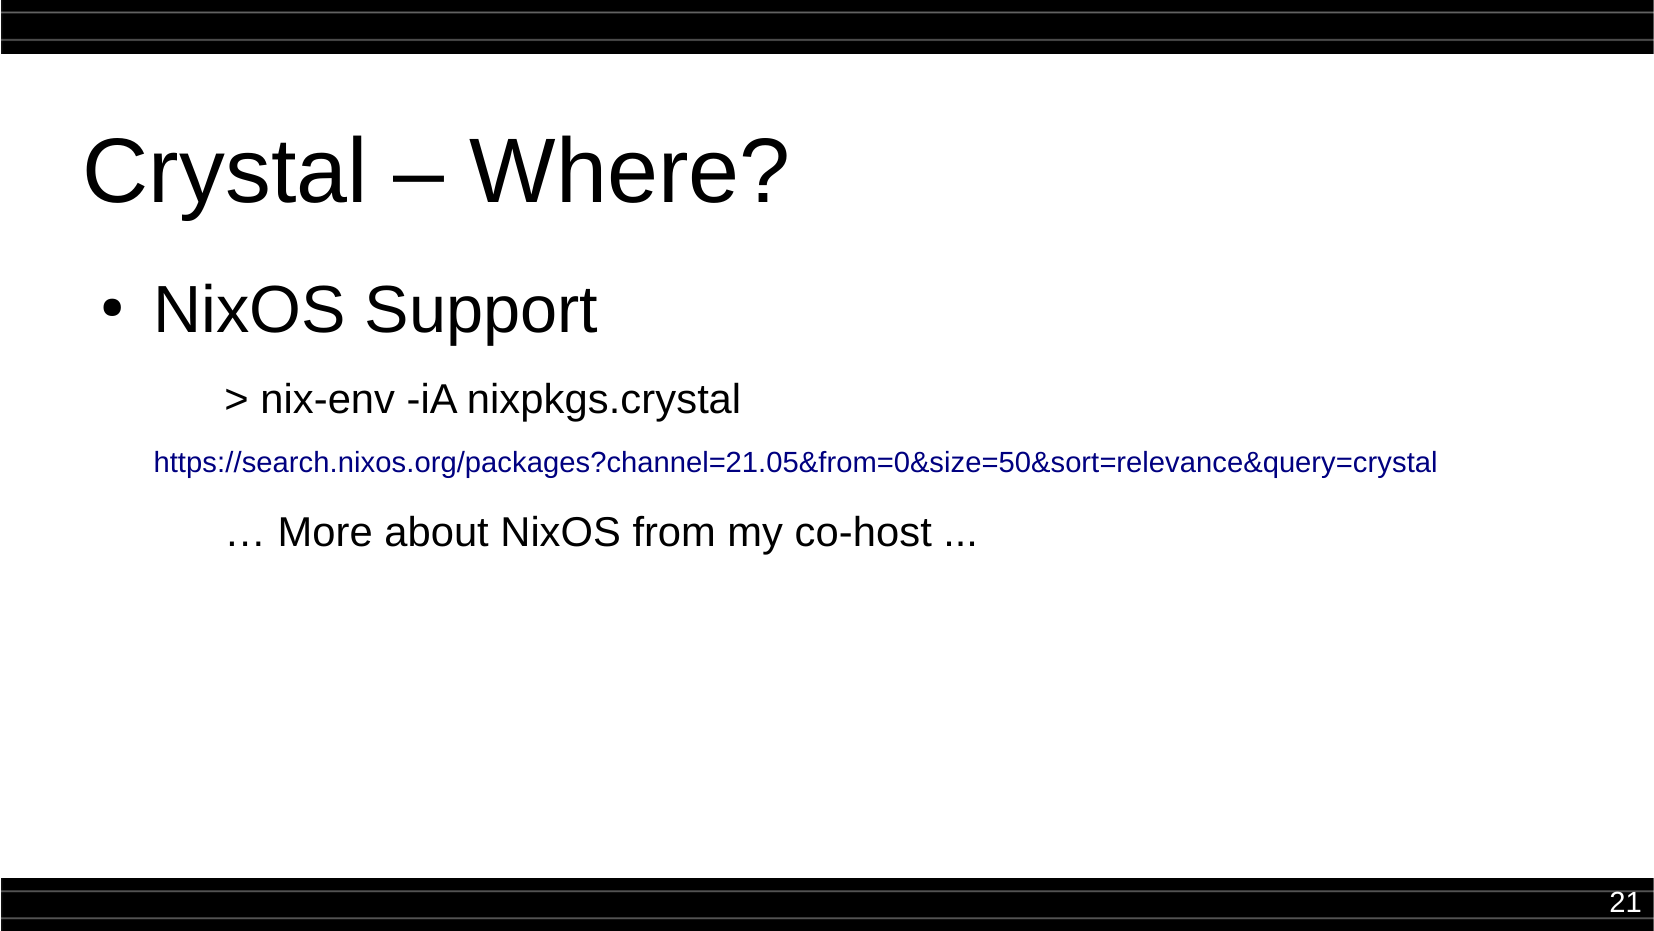

# Crystal – Where?
NixOS Support
> nix-env -iA nixpkgs.crystal
https://search.nixos.org/packages?channel=21.05&from=0&size=50&sort=relevance&query=crystal
… More about NixOS from my co-host ...